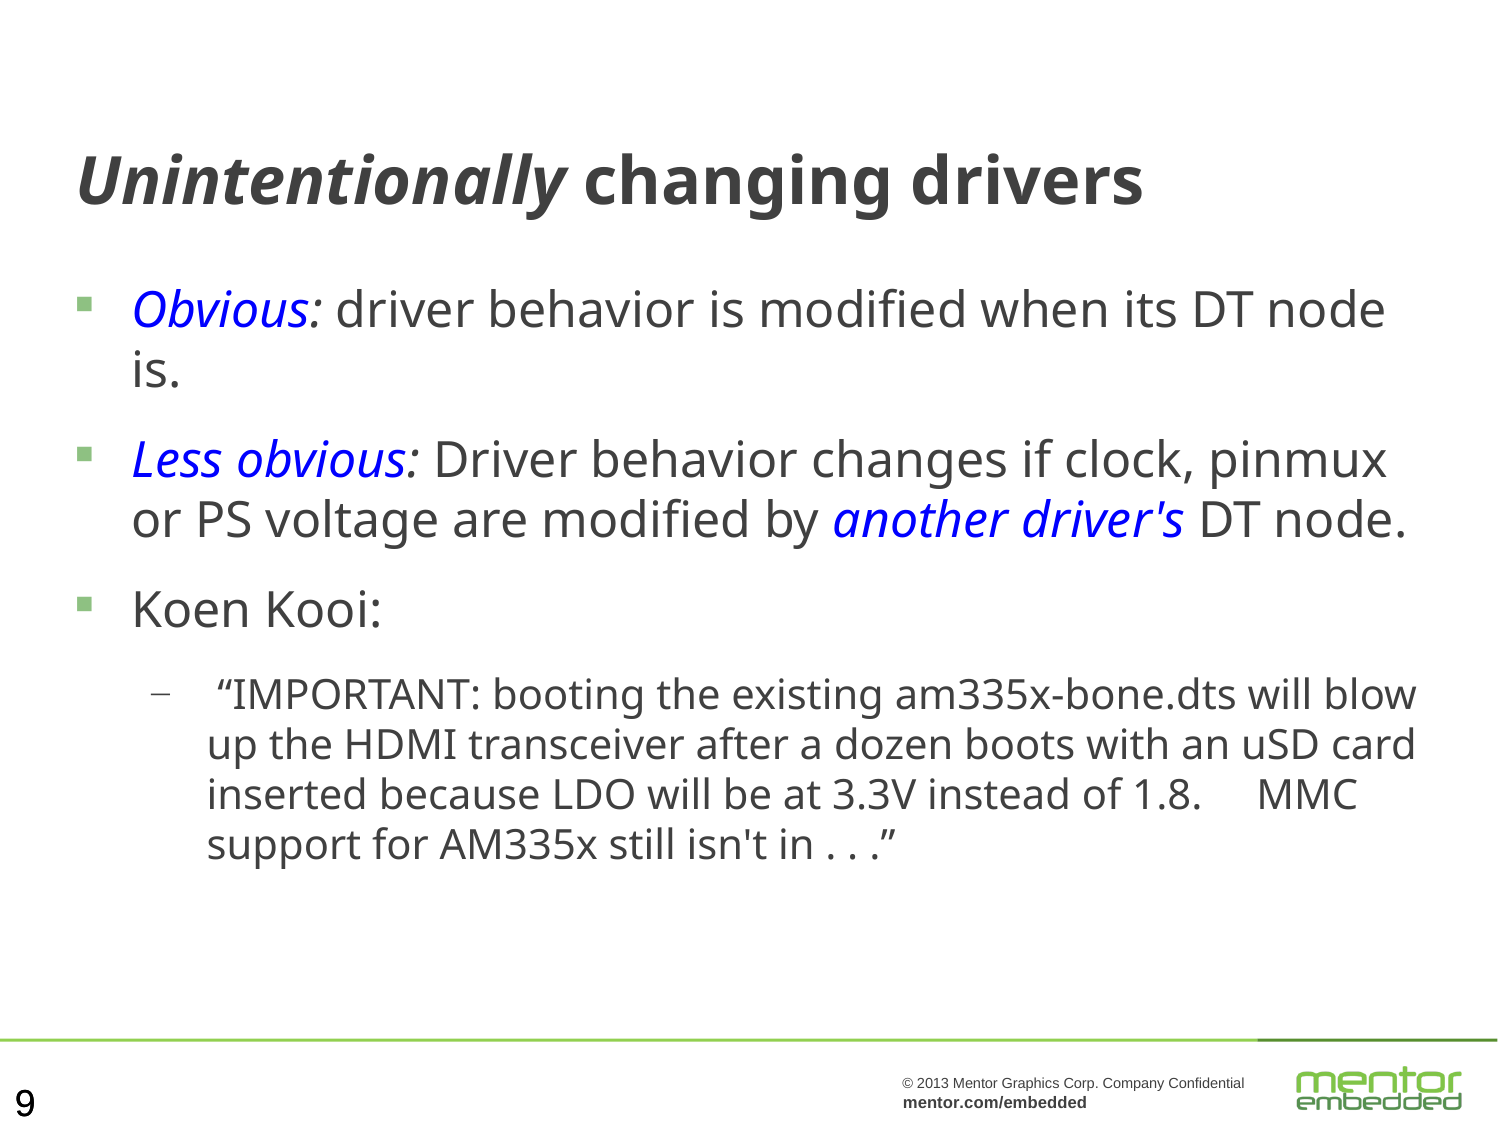

# Unintentionally changing drivers
Obvious: driver behavior is modified when its DT node is.
Less obvious: Driver behavior changes if clock, pinmux or PS voltage are modified by another driver's DT node.
Koen Kooi:
 “IMPORTANT: booting the existing am335x-bone.dts will blow up the HDMI transceiver after a dozen boots with an uSD card inserted because LDO will be at 3.3V instead of 1.8. MMC support for AM335x still isn't in . . .”